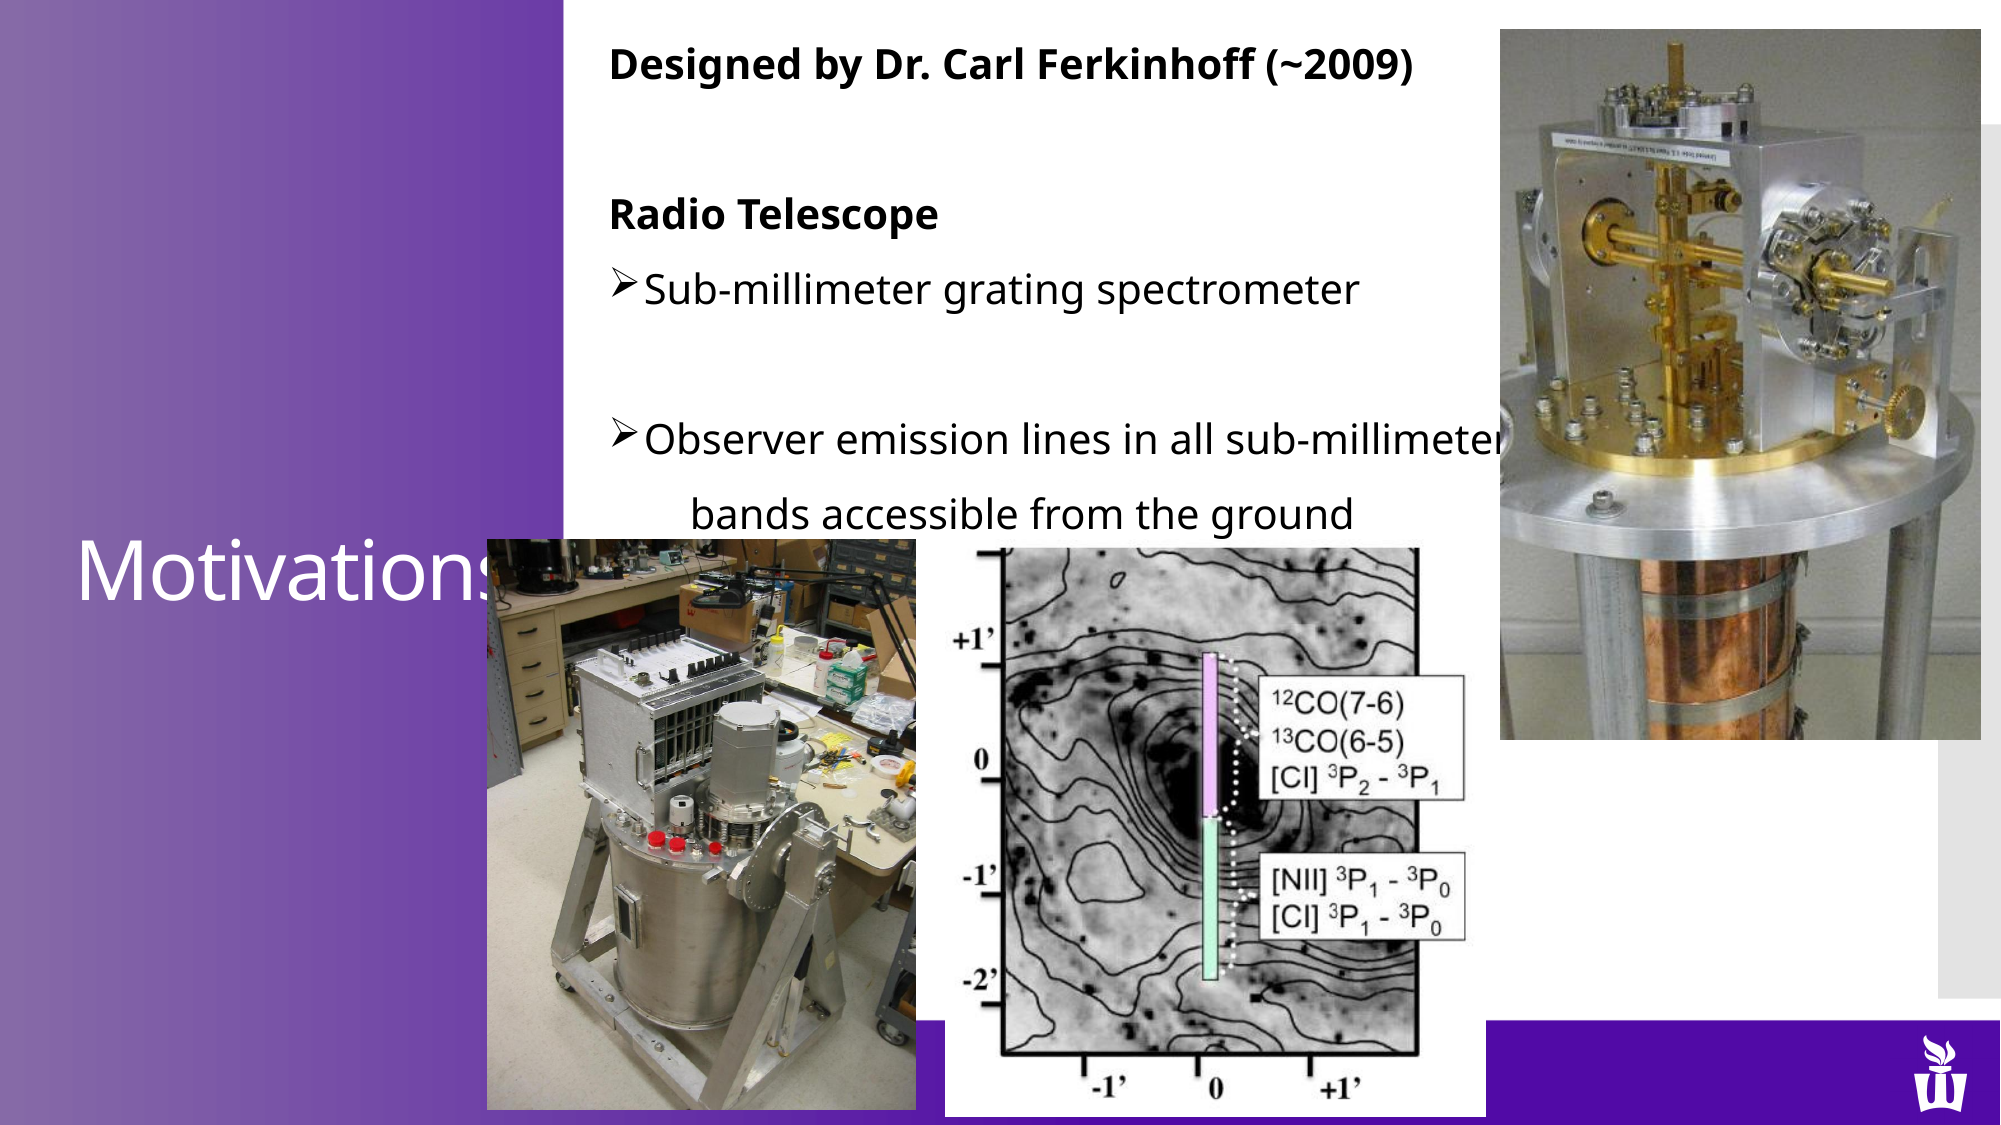

Designed by Dr. Carl Ferkinhoff (~2009)
Radio Telescope
Sub-millimeter grating spectrometer
Observer emission lines in all sub-millimeter
 bands accessible from the ground
Motivations